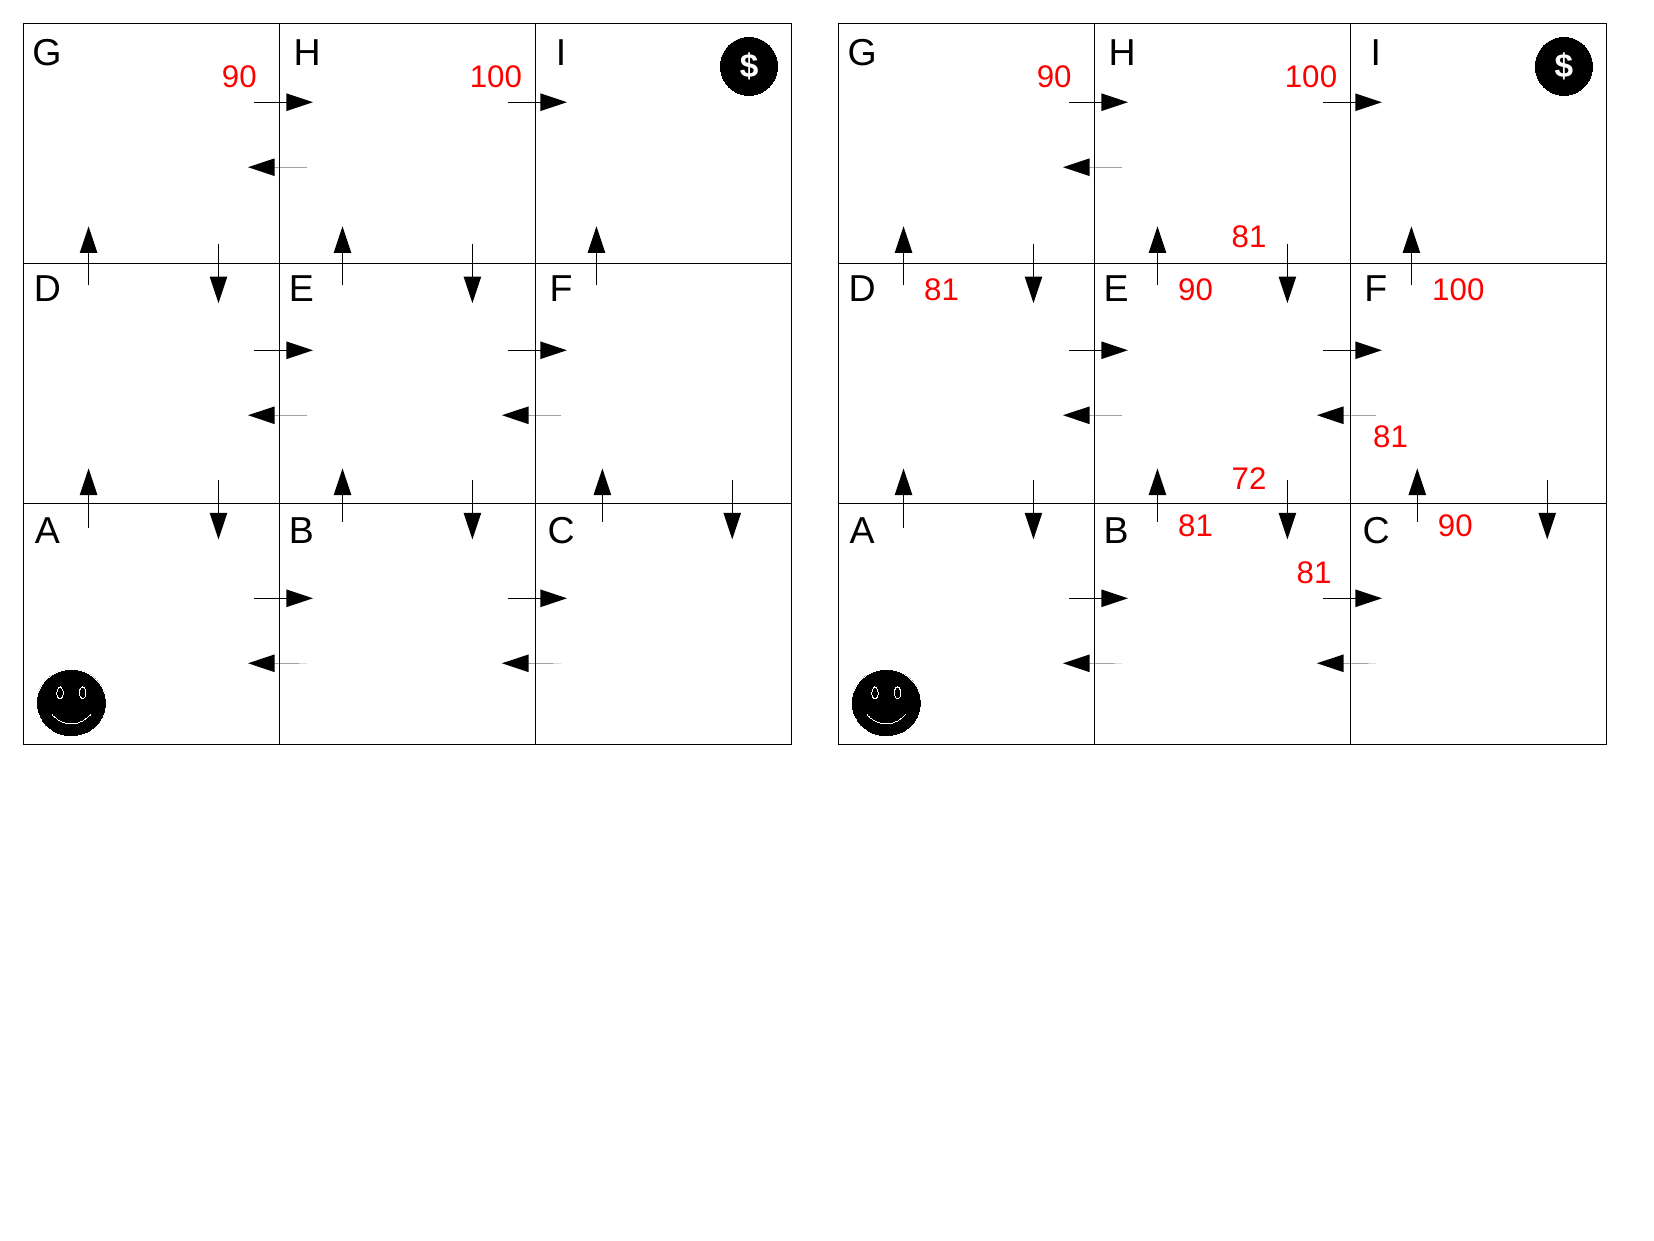

G
H
I
$
D
E
F
A
B
C
90
100
G
H
I
$
D
E
F
A
B
C
90
100
81
90
100
81
72
81
90
81
81